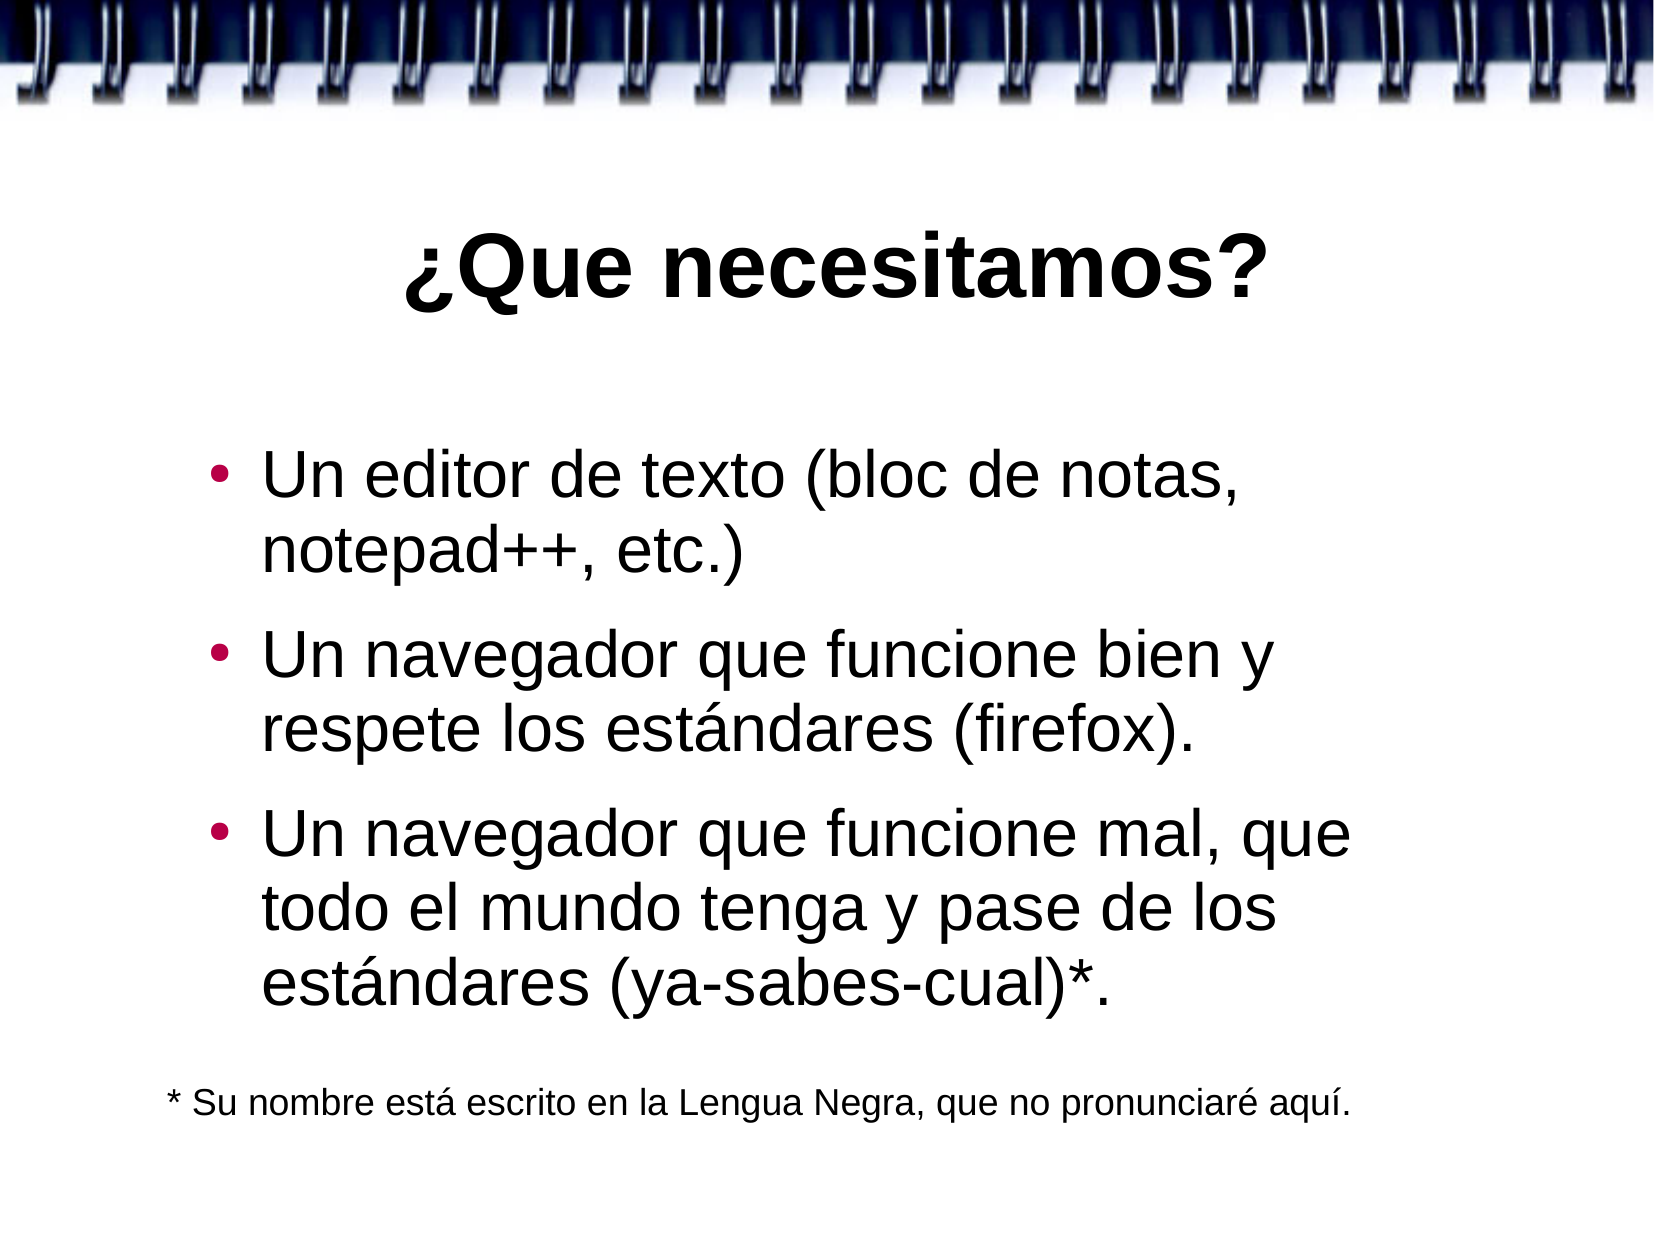

# ¿Que necesitamos?
Un editor de texto (bloc de notas, notepad++, etc.)
Un navegador que funcione bien y respete los estándares (firefox).
Un navegador que funcione mal, que todo el mundo tenga y pase de los estándares (ya-sabes-cual)*.
* Su nombre está escrito en la Lengua Negra, que no pronunciaré aquí.